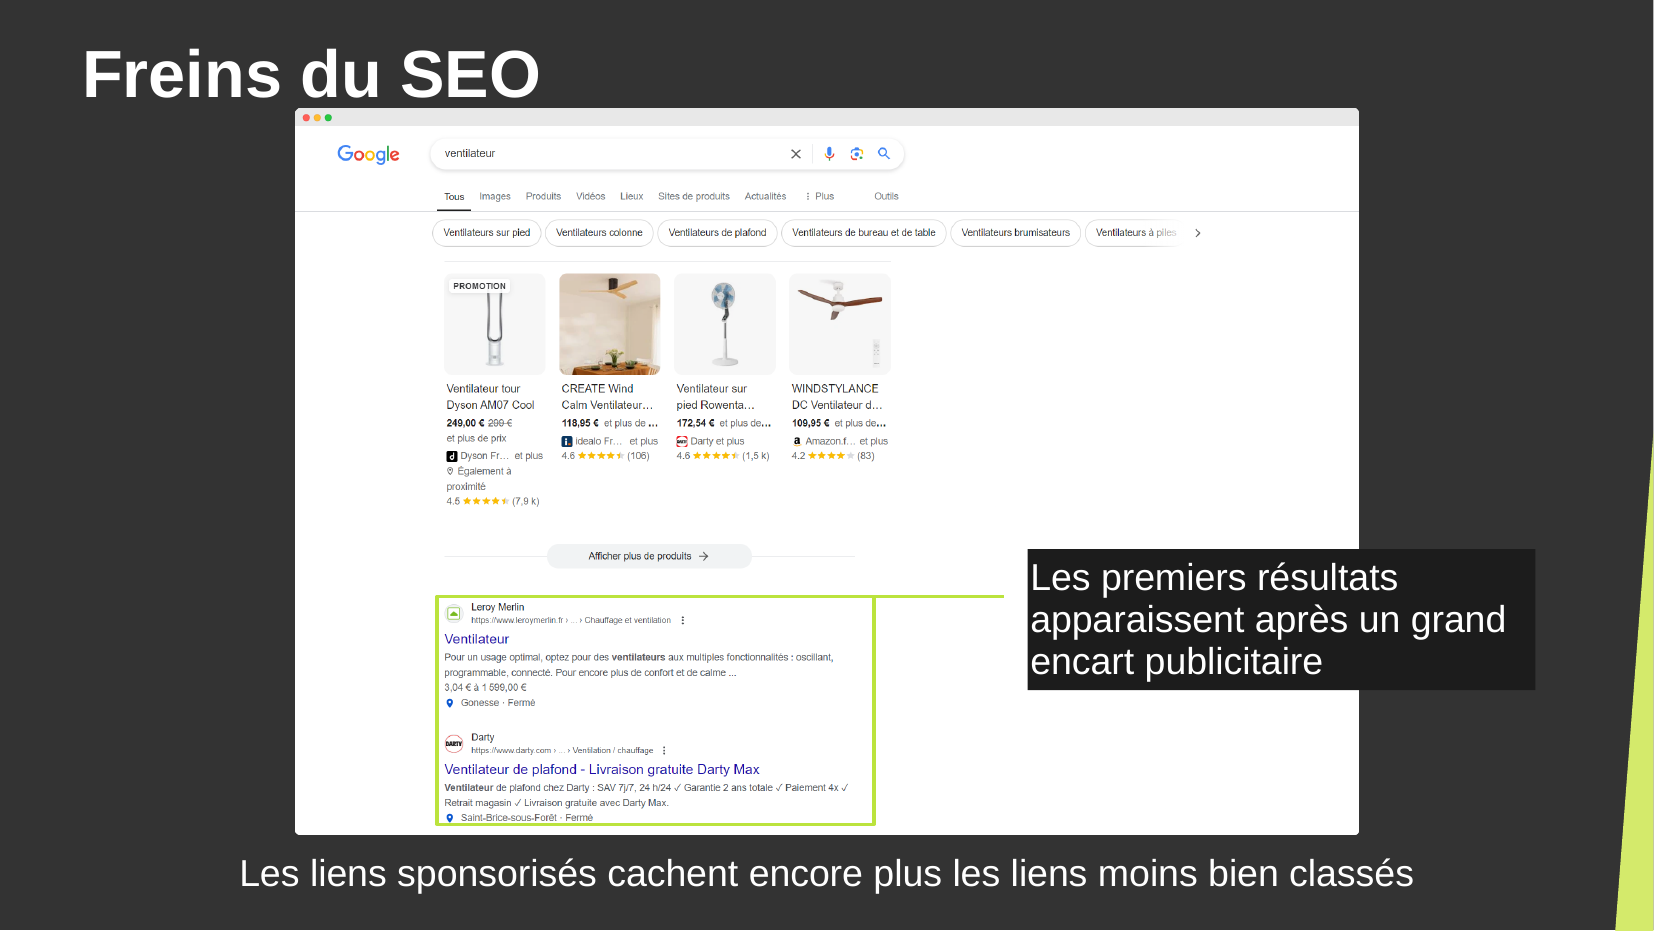

# Freins du SEO
Les premiers résultats apparaissent après un grand encart publicitaire
Les liens sponsorisés cachent encore plus les liens moins bien classés